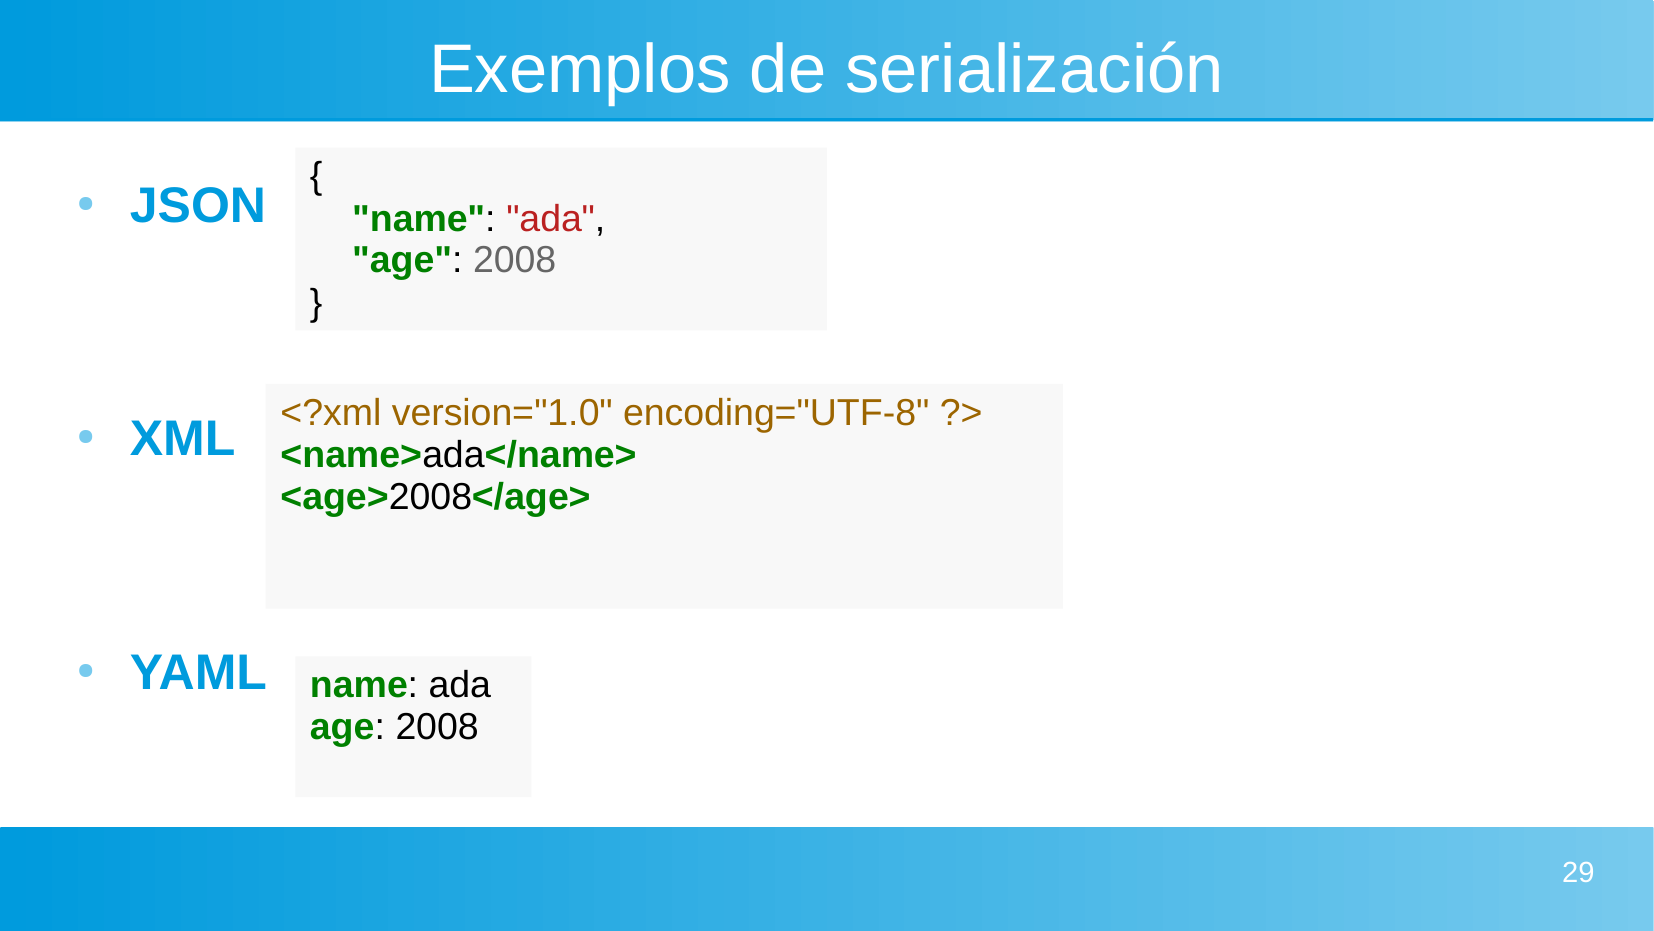

# Exemplos de serialización
{
 "name": "ada",
 "age": 2008
}
JSON
XML
YAML
<?xml version="1.0" encoding="UTF-8" ?>
<name>ada</name>
<age>2008</age>
name: ada
age: 2008
29